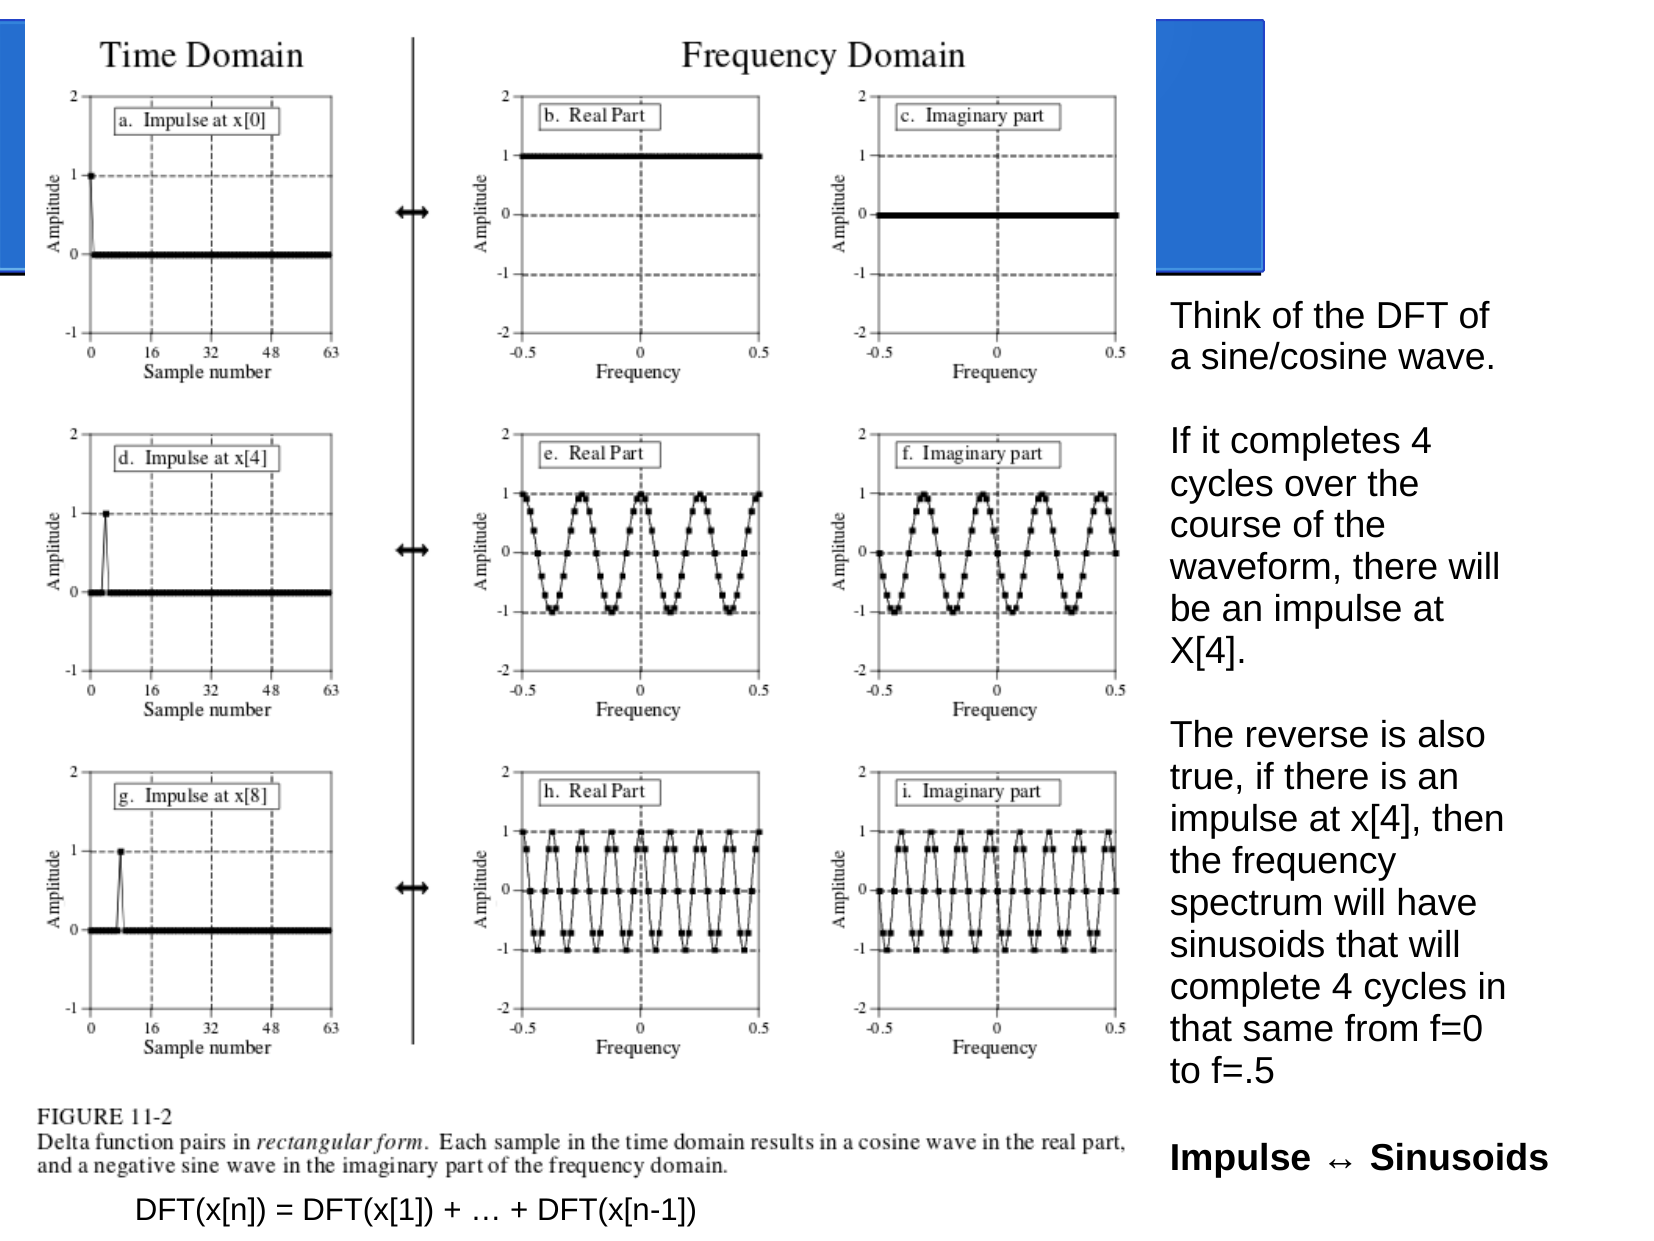

#
Think of the DFT of a sine/cosine wave.
If it completes 4 cycles over the course of the waveform, there will be an impulse at X[4].
The reverse is also true, if there is an impulse at x[4], then the frequency spectrum will have sinusoids that will complete 4 cycles in that same from f=0 to f=.5
Impulse ↔ Sinusoids
DFT(x[n]) = DFT(x[1]) + … + DFT(x[n-1])